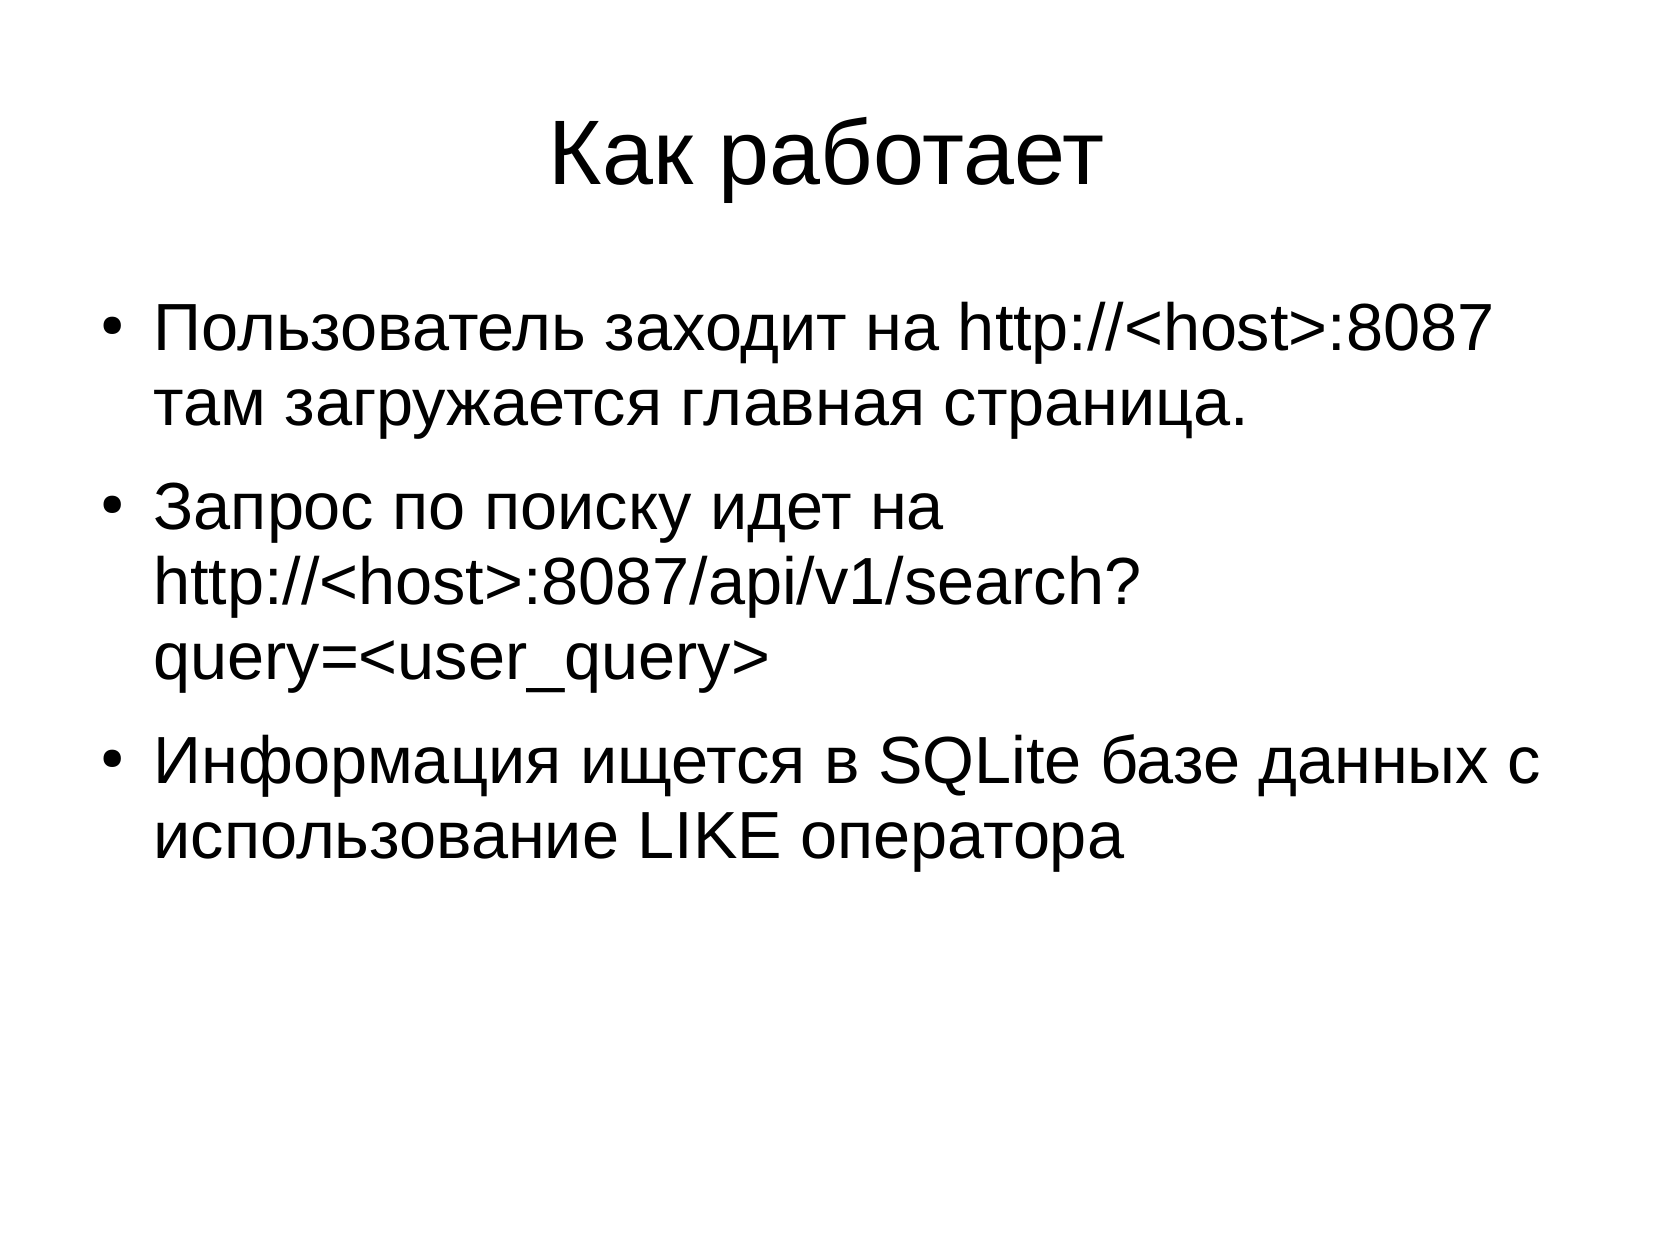

# Как работает
Пользователь заходит на http://<host>:8087 там загружается главная страница.
Запрос по поиску идет на http://<host>:8087/api/v1/search?query=<user_query>
Информация ищется в SQLite базе данных с использование LIKE оператора